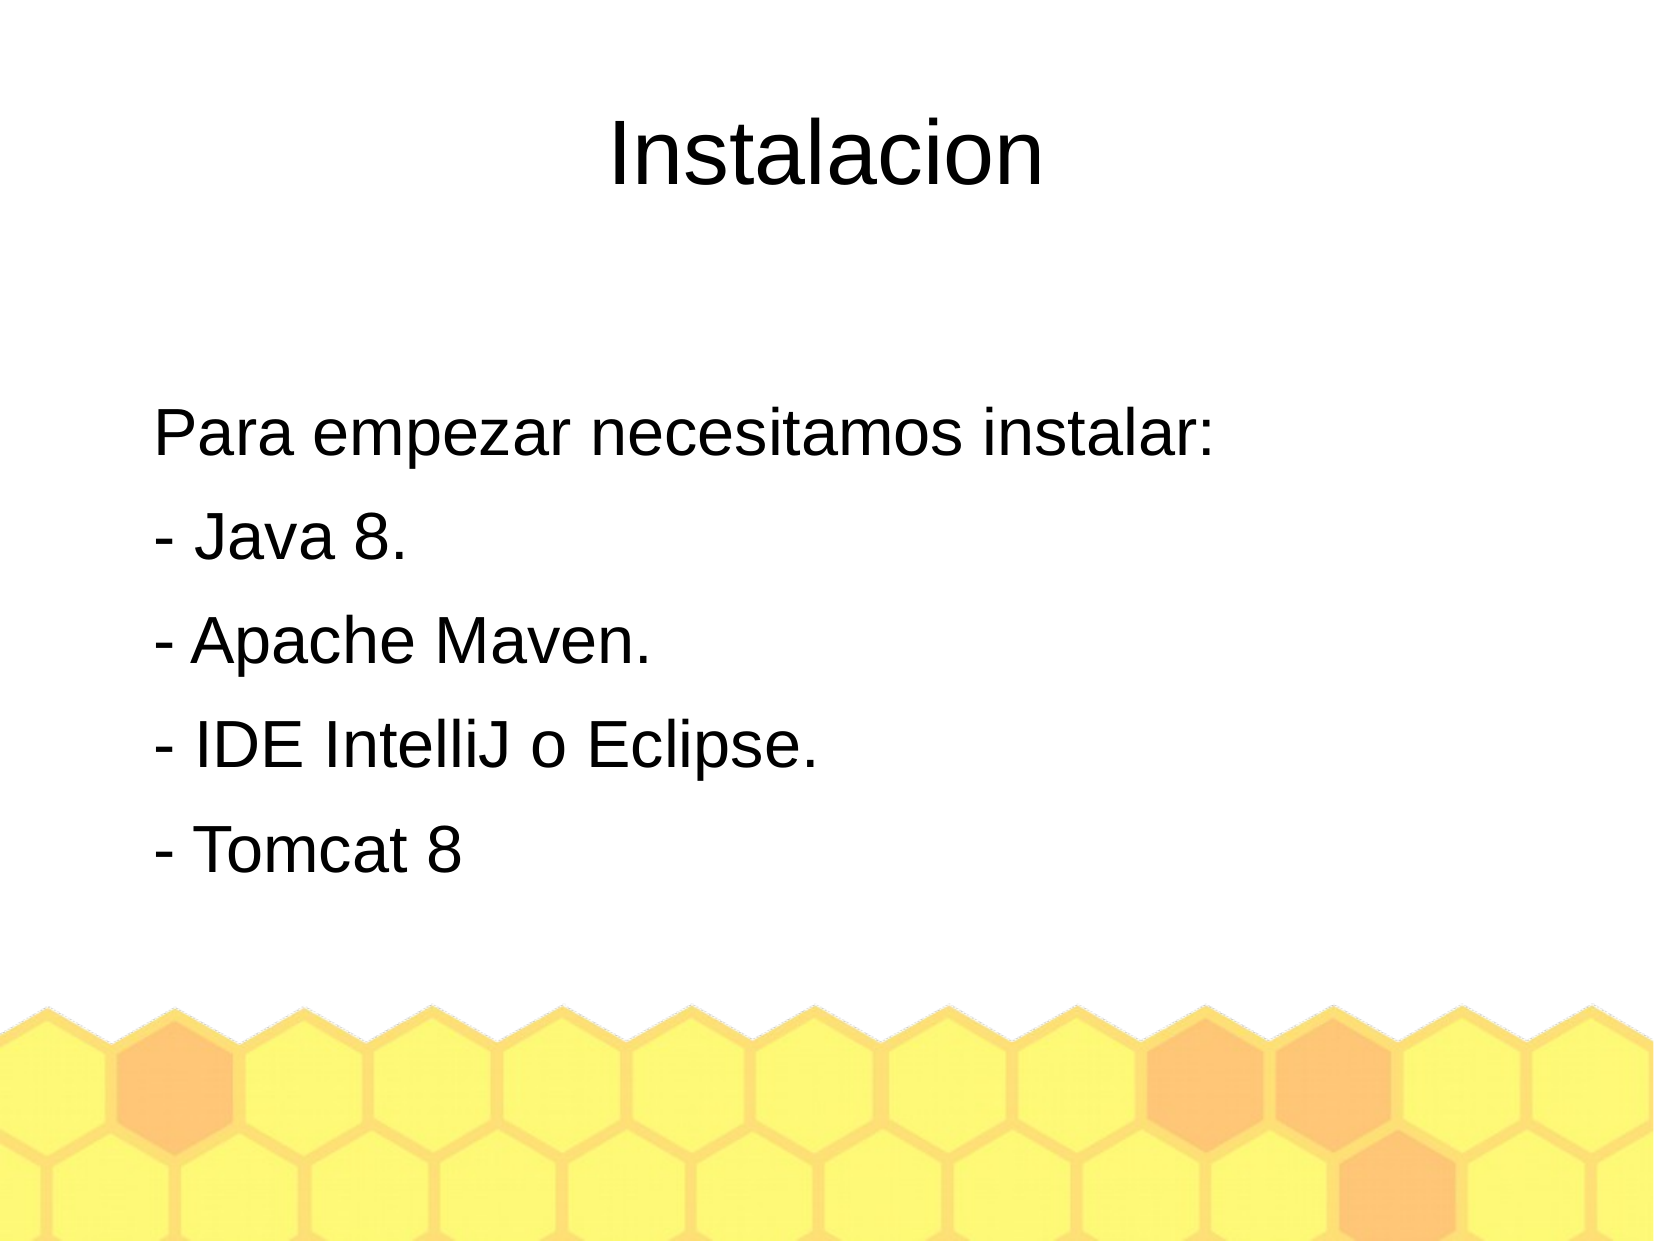

# Instalacion
Para empezar necesitamos instalar:
- Java 8.
- Apache Maven.
- IDE IntelliJ o Eclipse.
- Tomcat 8